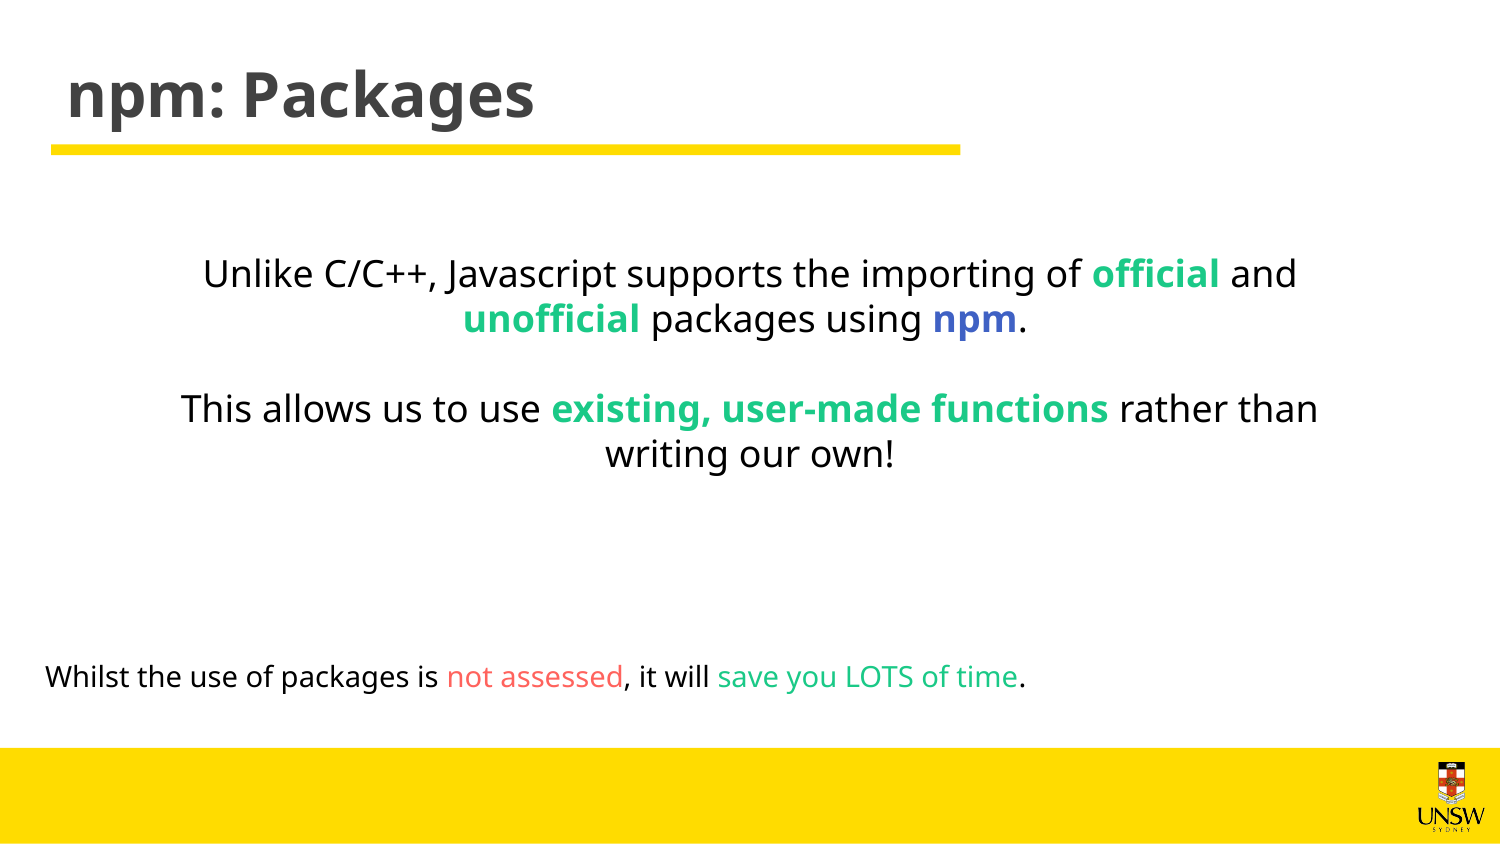

npm: Packages
Unlike C/C++, Javascript supports the importing of official and unofficial packages using npm.
This allows us to use existing, user-made functions rather than writing our own!
Whilst the use of packages is not assessed, it will save you LOTS of time.